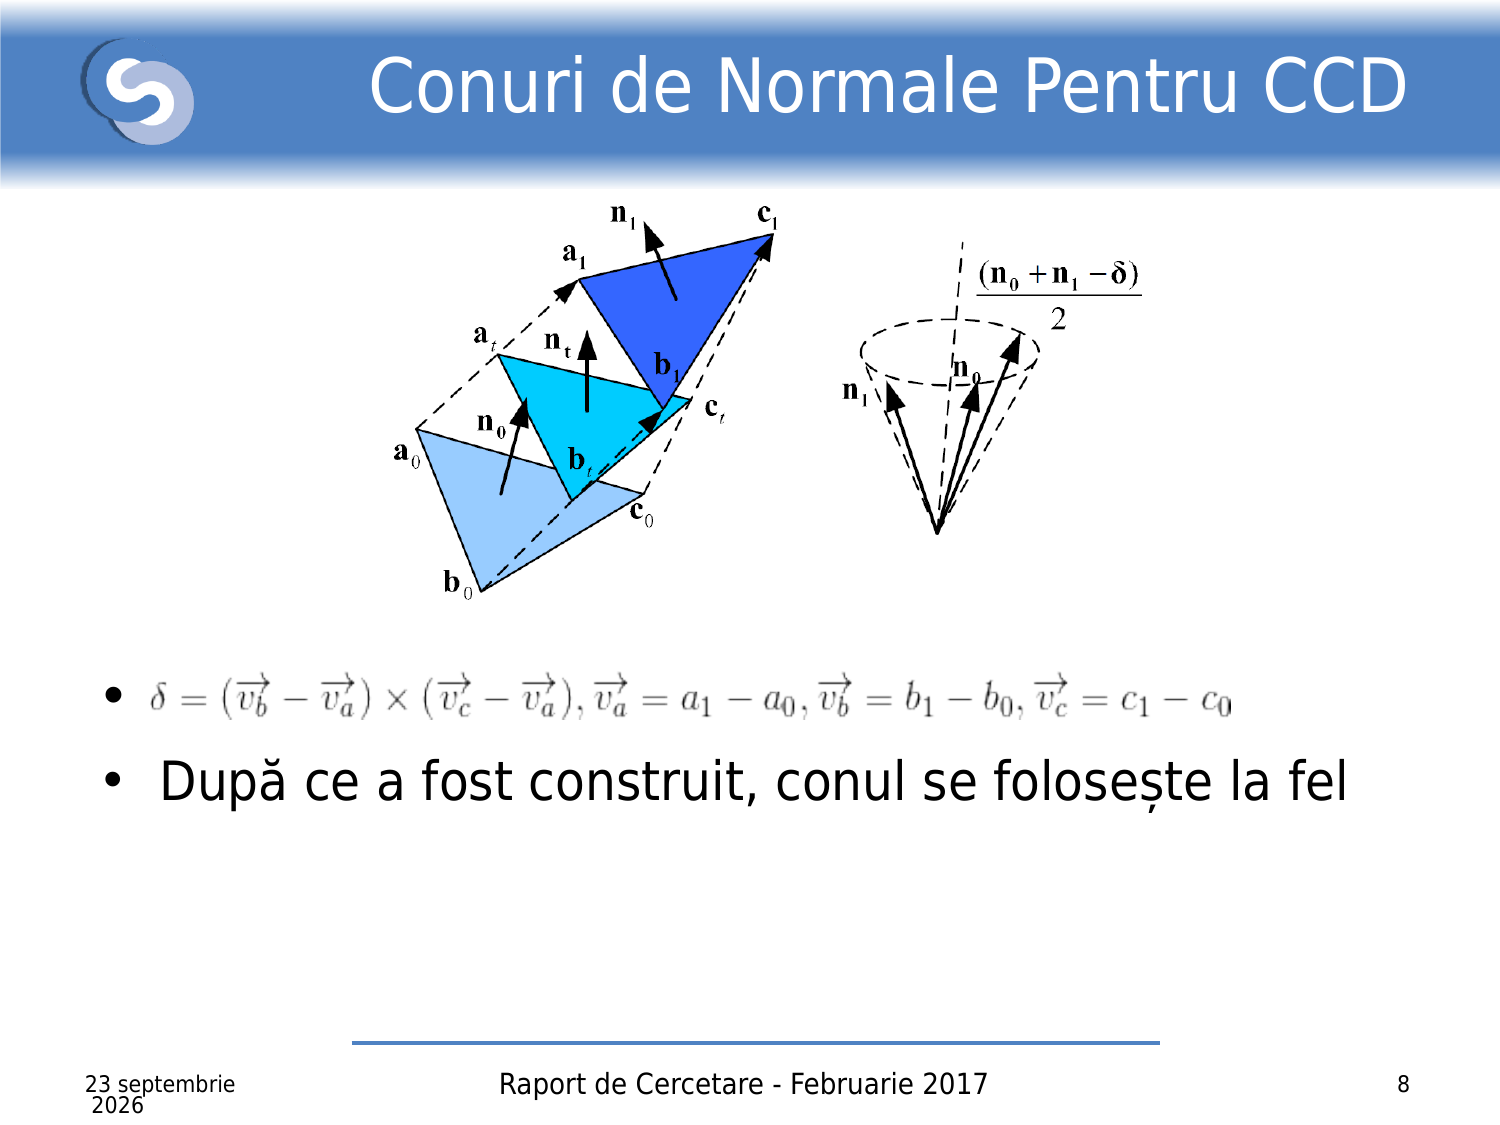

# Conuri de Normale Pentru CCD
După ce a fost construit, conul se folosește la fel
Raport de Cercetare - Februarie 2017
8